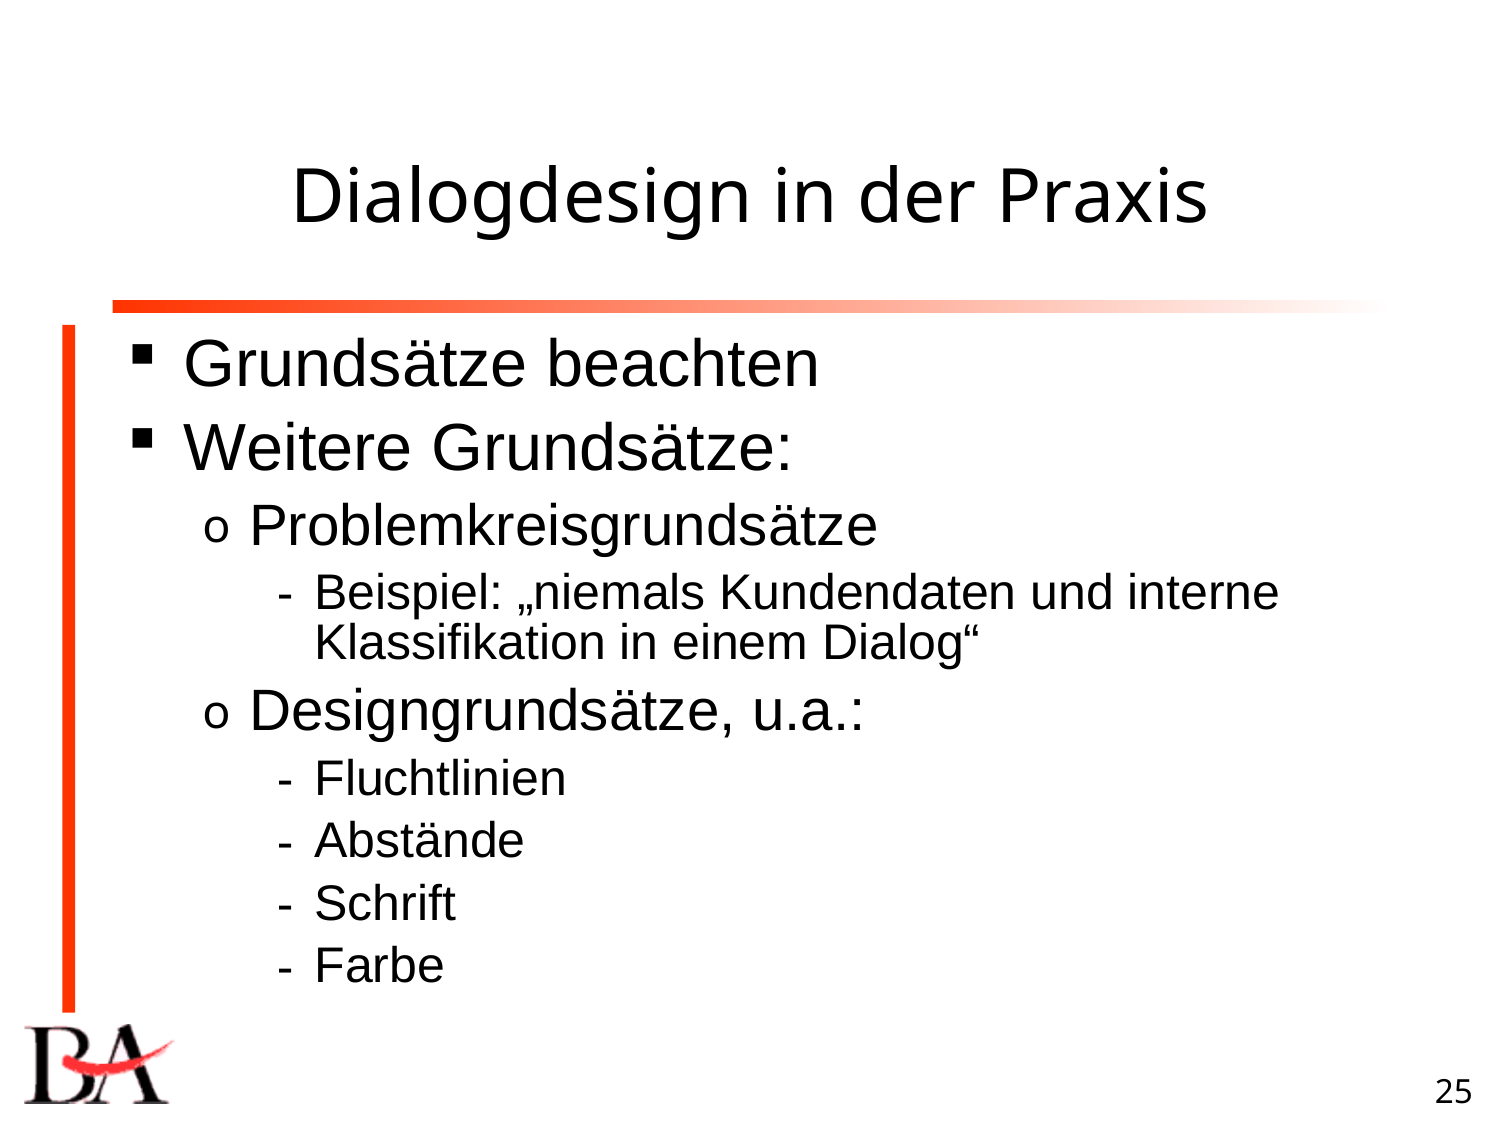

# Dialogdesign in der Praxis
Grundsätze beachten
Weitere Grundsätze:
Problemkreisgrundsätze
Beispiel: „niemals Kundendaten und interne Klassifikation in einem Dialog“
Designgrundsätze, u.a.:
Fluchtlinien
Abstände
Schrift
Farbe